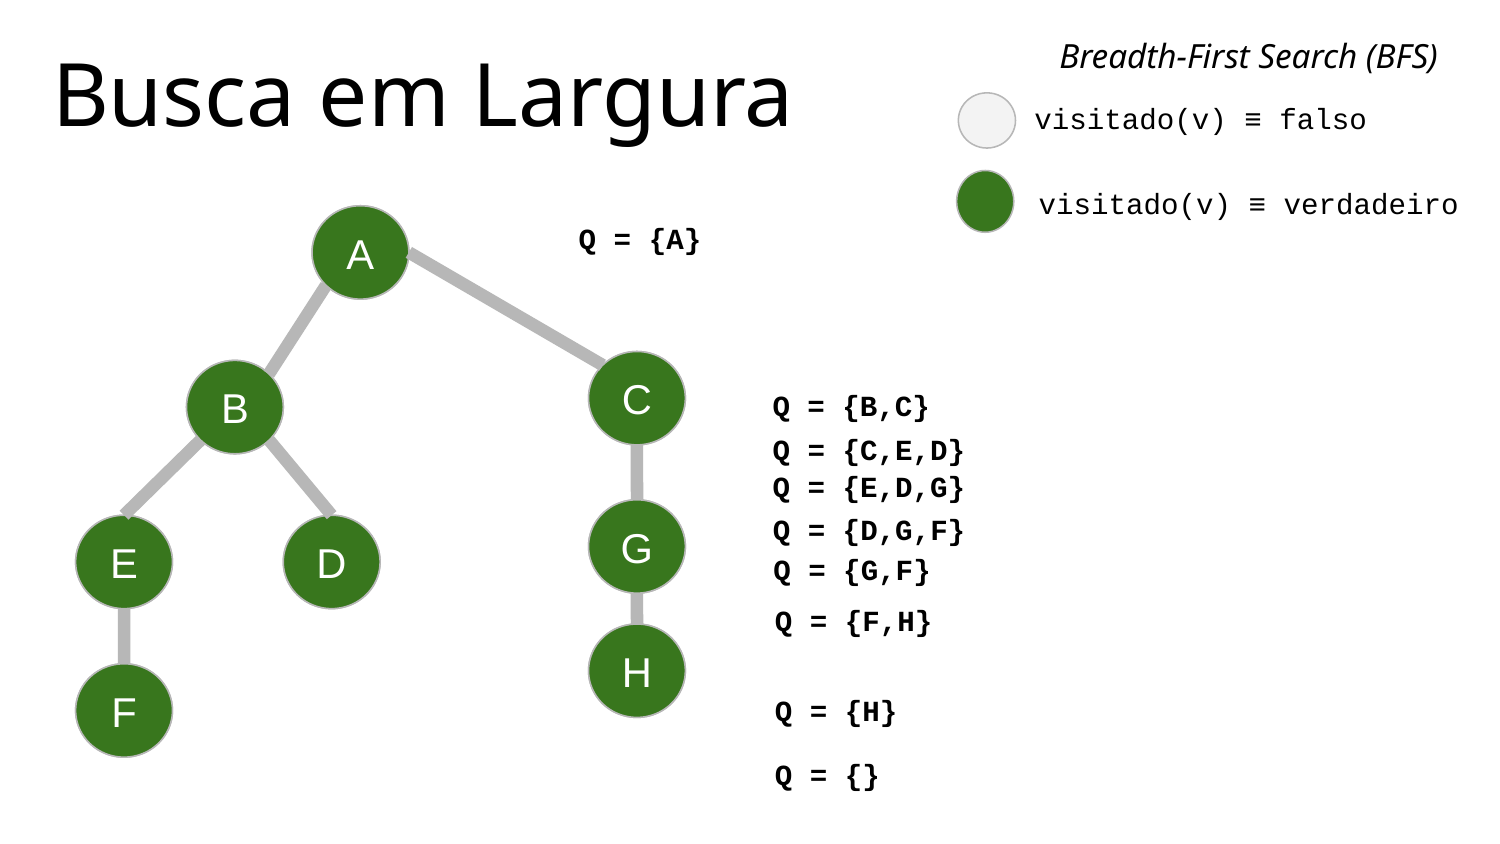

Breadth-First Search (BFS)
# Busca em Largura
visitado(v) ≡ falso
visitado(v) ≡ verdadeiro
A
A
Q = {A}
C
C
B
B
Q = {B,C}
Q = {C,E,D}
Q = {E,D,G}
Q = {D,G,F}
G
G
E
E
D
D
Q = {G,F}
Q = {F,H}
H
H
F
F
Q = {H}
Q = {}